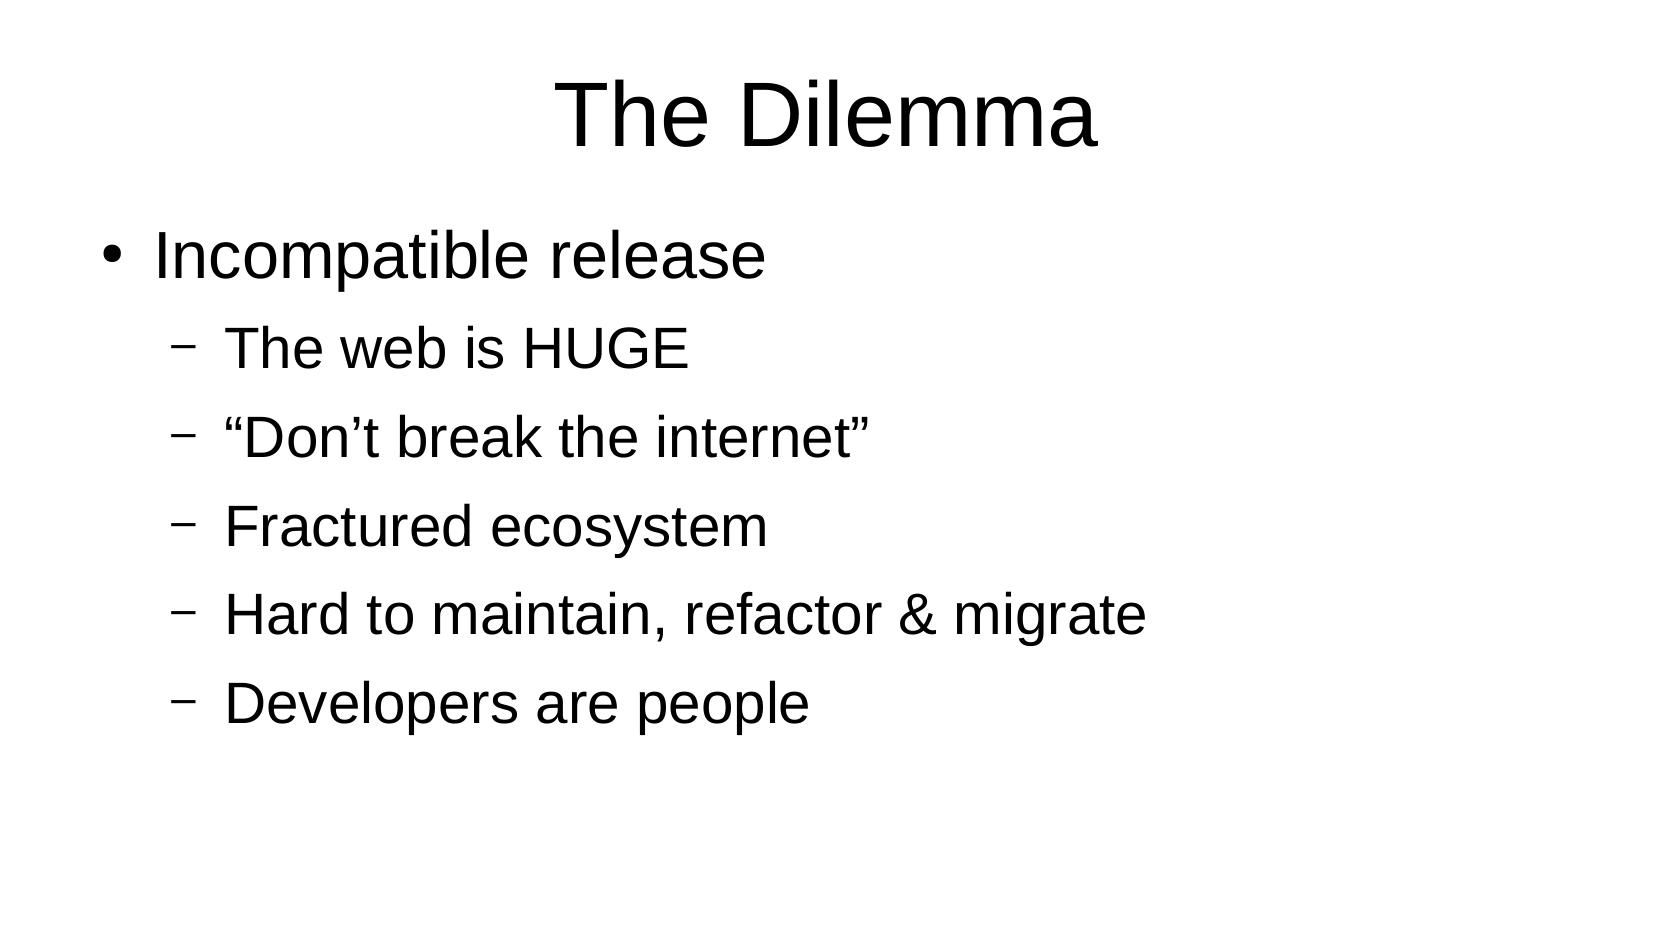

# The Dilemma
Incompatible release
The web is HUGE
“Don’t break the internet”
Fractured ecosystem
Hard to maintain, refactor & migrate
Developers are people